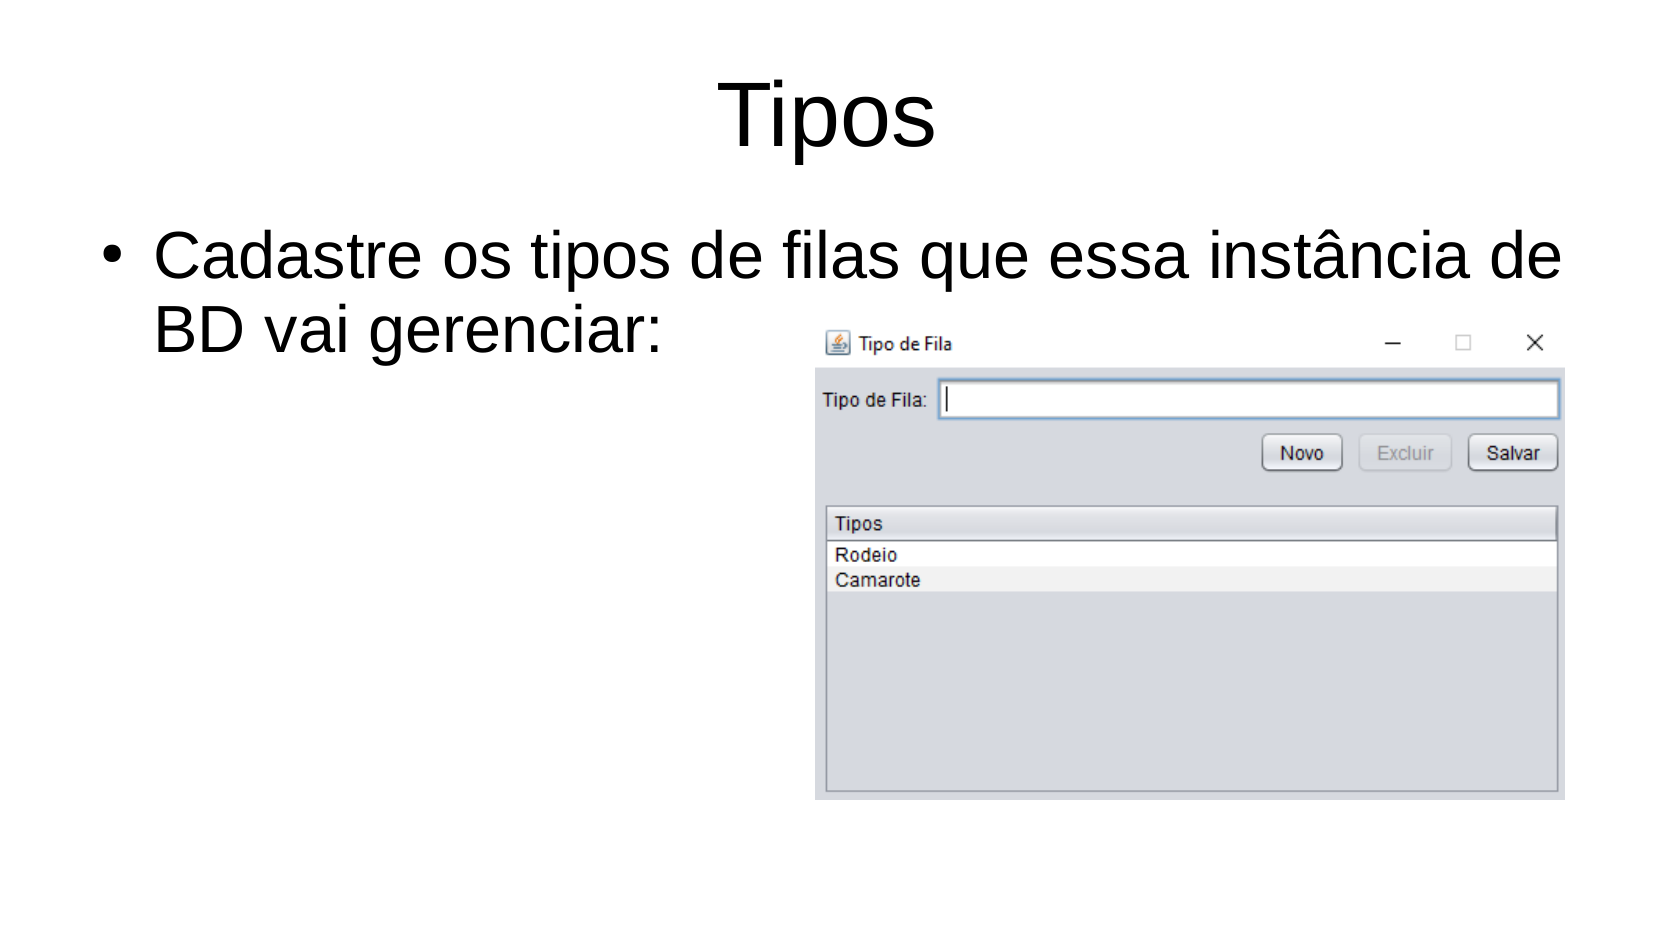

# Tipos
Cadastre os tipos de filas que essa instância de BD vai gerenciar: